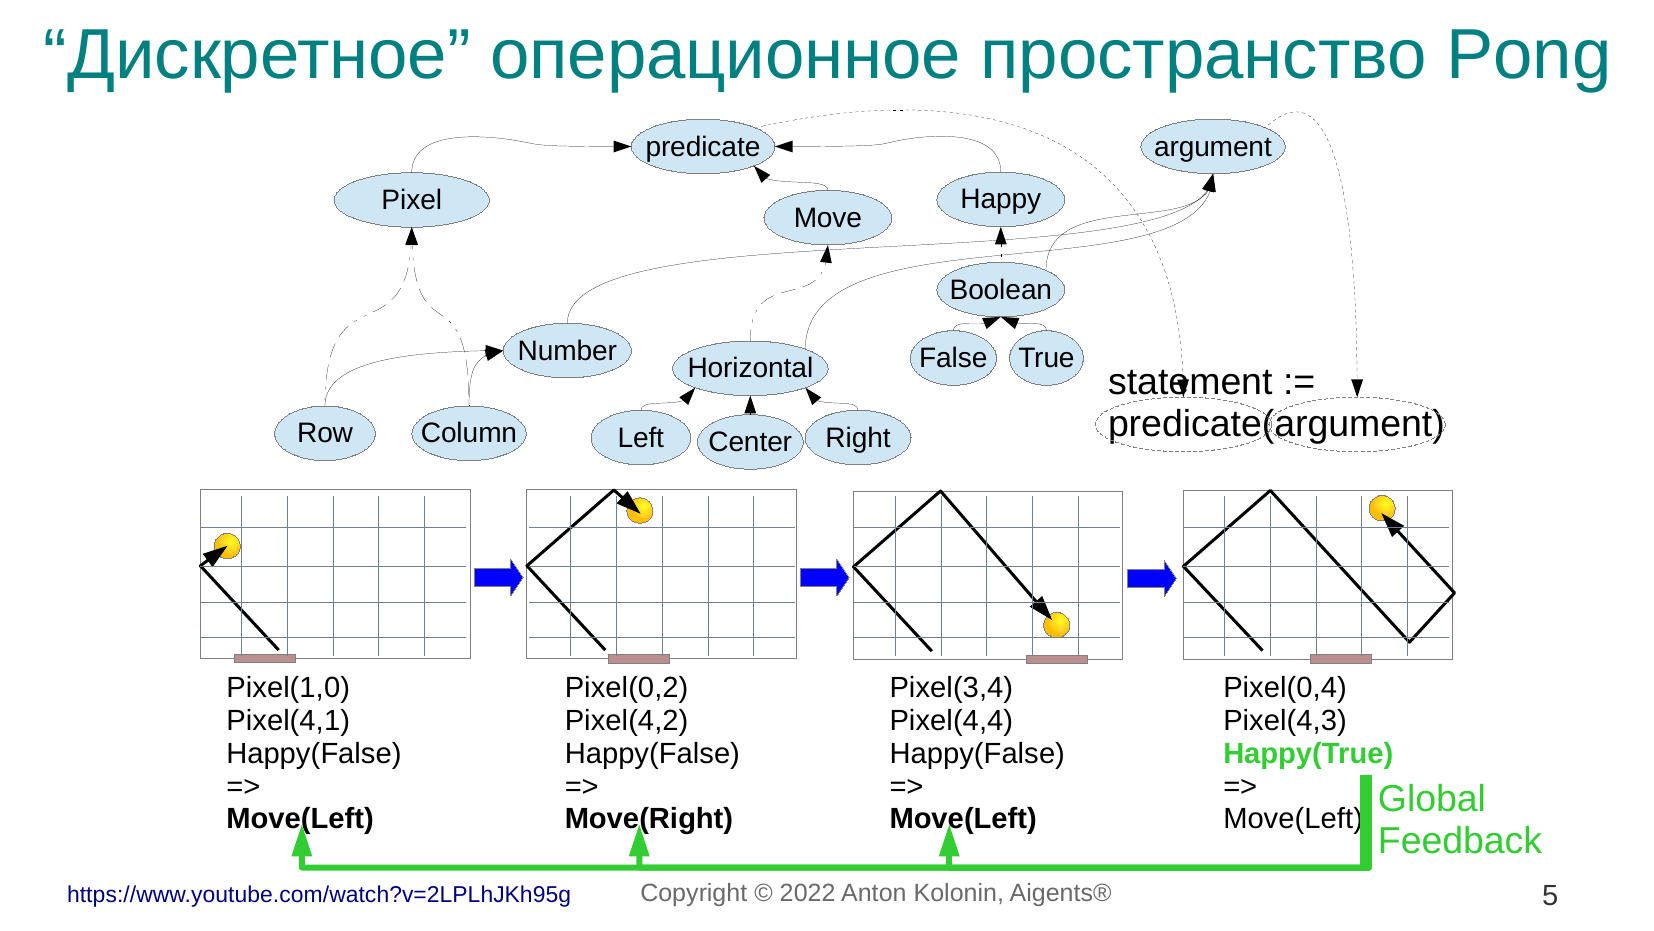

“Дискретное” операционное пространство Pong
argument
predicate
Happy
Pixel
Move
Boolean
Number
False
True
Horizontal
statement :=
predicate(argument)
Row
Column
Left
Right
Center
Pixel(1,0)
Pixel(4,1)
Happy(False)
=>
Move(Left)
Pixel(0,2)
Pixel(4,2)
Happy(False)
=>
Move(Right)
Pixel(3,4)
Pixel(4,4)
Happy(False)
=>
Move(Left)
Pixel(0,4)
Pixel(4,3)
Happy(True)
=>
Move(Left)
Global
Feedback
https://www.youtube.com/watch?v=2LPLhJKh95g
Copyright © 2022 Anton Kolonin, Aigents®
5